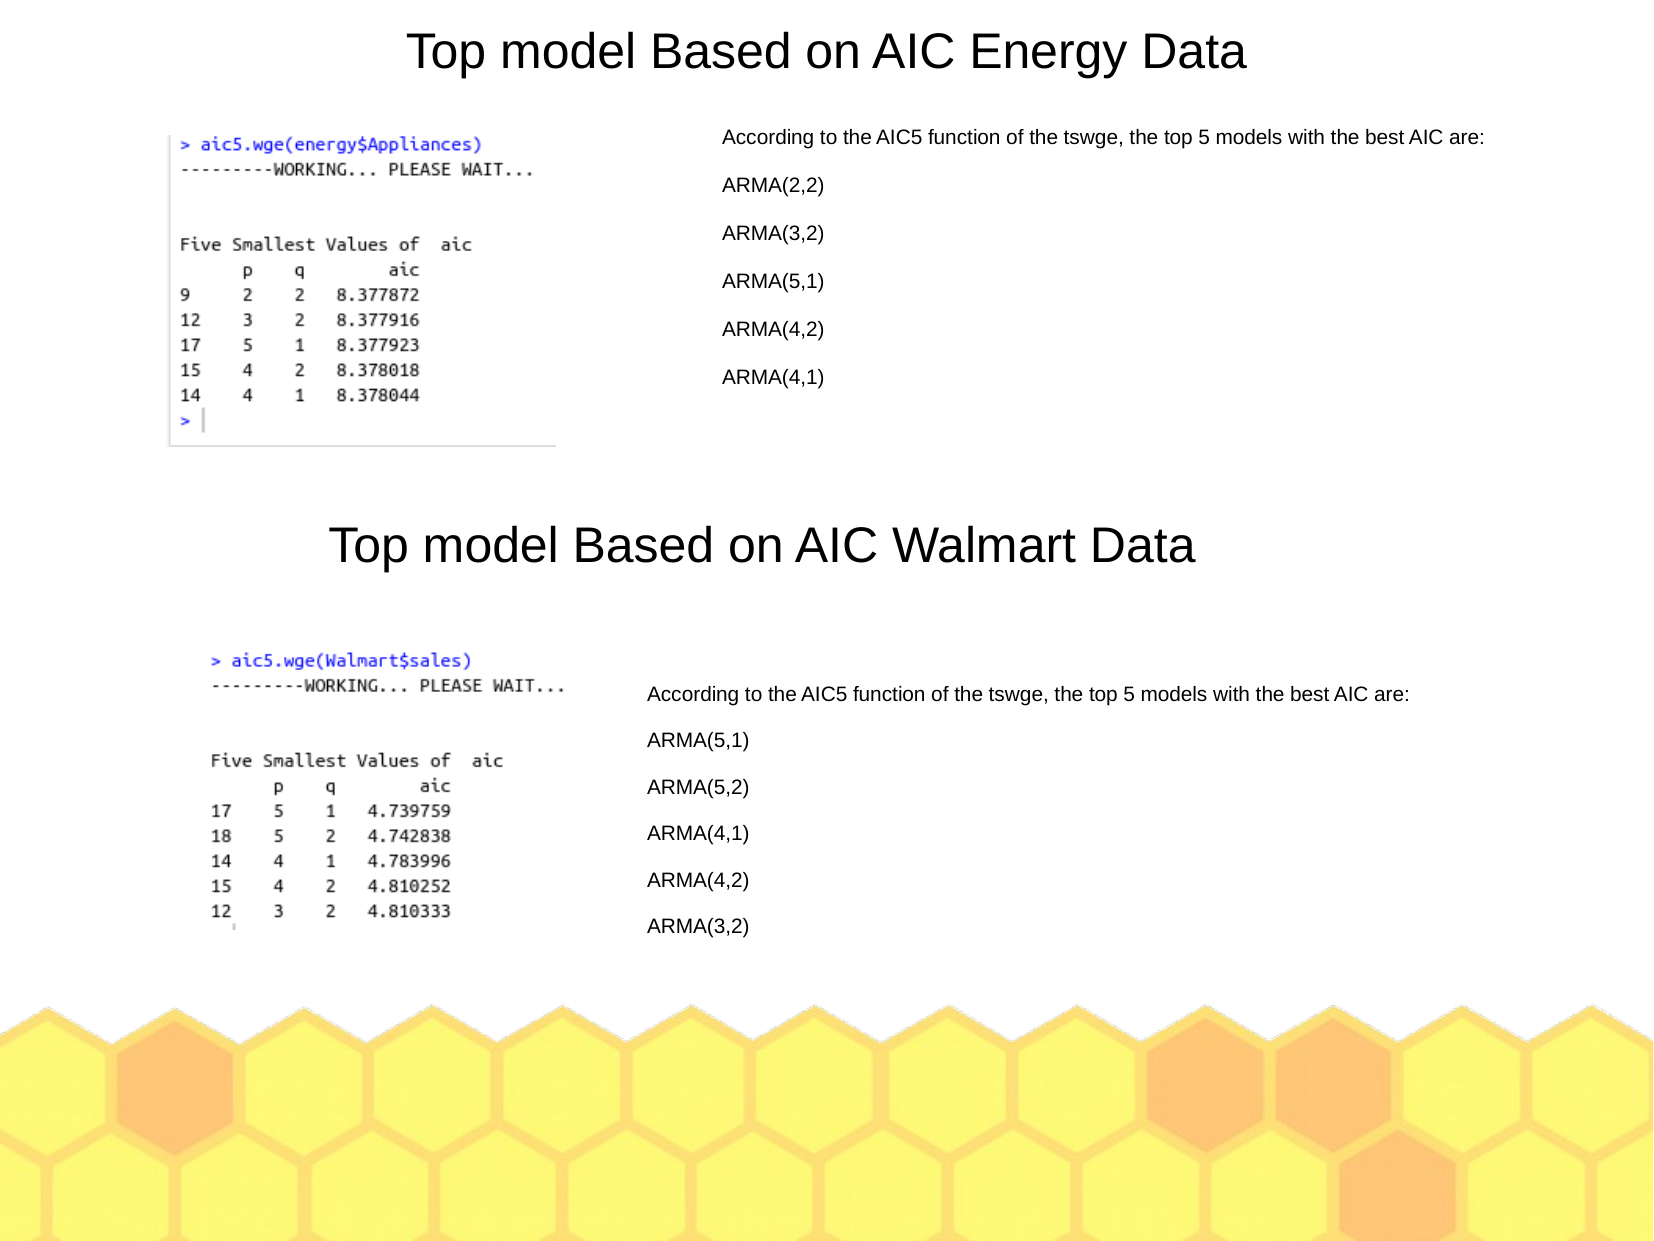

# Top model Based on AIC Energy Data
According to the AIC5 function of the tswge, the top 5 models with the best AIC are:
ARMA(2,2)
ARMA(3,2)
ARMA(5,1)
ARMA(4,2)
ARMA(4,1)
Top model Based on AIC Walmart Data
According to the AIC5 function of the tswge, the top 5 models with the best AIC are:
ARMA(5,1)
ARMA(5,2)
ARMA(4,1)
ARMA(4,2)
ARMA(3,2)